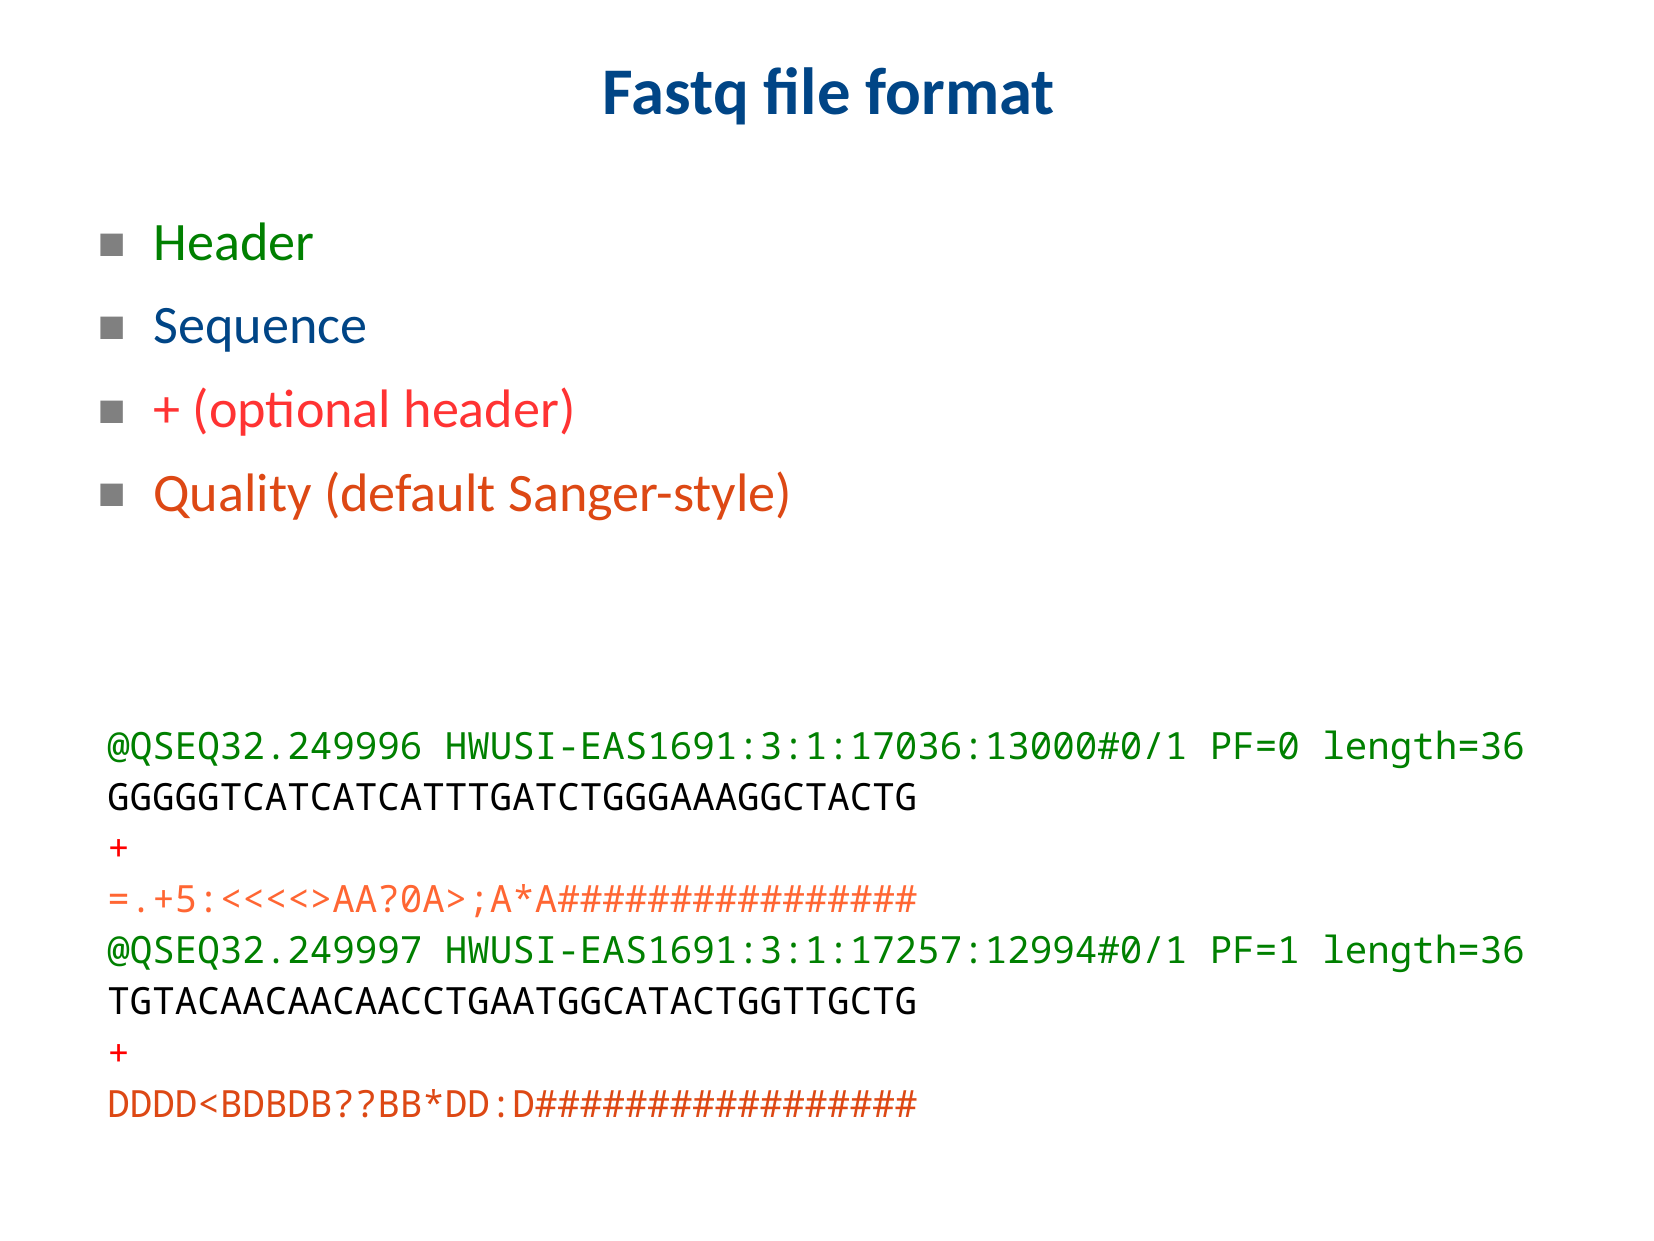

# Fastq file format
Header
Sequence
+ (optional header)
Quality (default Sanger-style)
@QSEQ32.249996 HWUSI-EAS1691:3:1:17036:13000#0/1 PF=0 length=36
GGGGGTCATCATCATTTGATCTGGGAAAGGCTACTG
+
=.+5:<<<<>AA?0A>;A*A################
@QSEQ32.249997 HWUSI-EAS1691:3:1:17257:12994#0/1 PF=1 length=36
TGTACAACAACAACCTGAATGGCATACTGGTTGCTG
+
DDDD<BDBDB??BB*DD:D#################